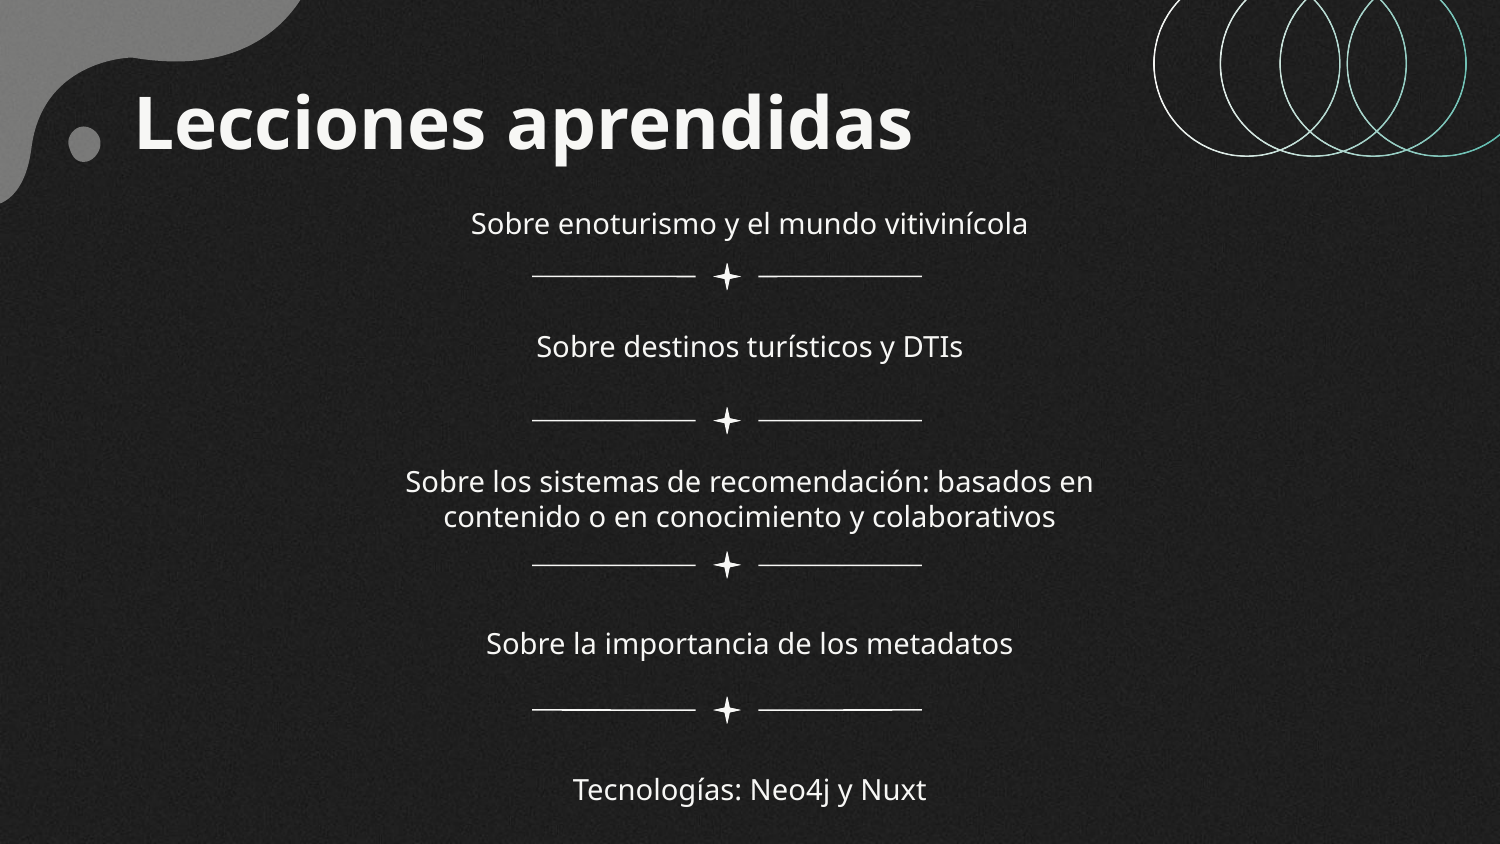

# Lecciones aprendidas
Sobre enoturismo y el mundo vitivinícola
Sobre destinos turísticos y DTIs
Sobre los sistemas de recomendación: basados en contenido o en conocimiento y colaborativos
Sobre la importancia de los metadatos
Tecnologías: Neo4j y Nuxt